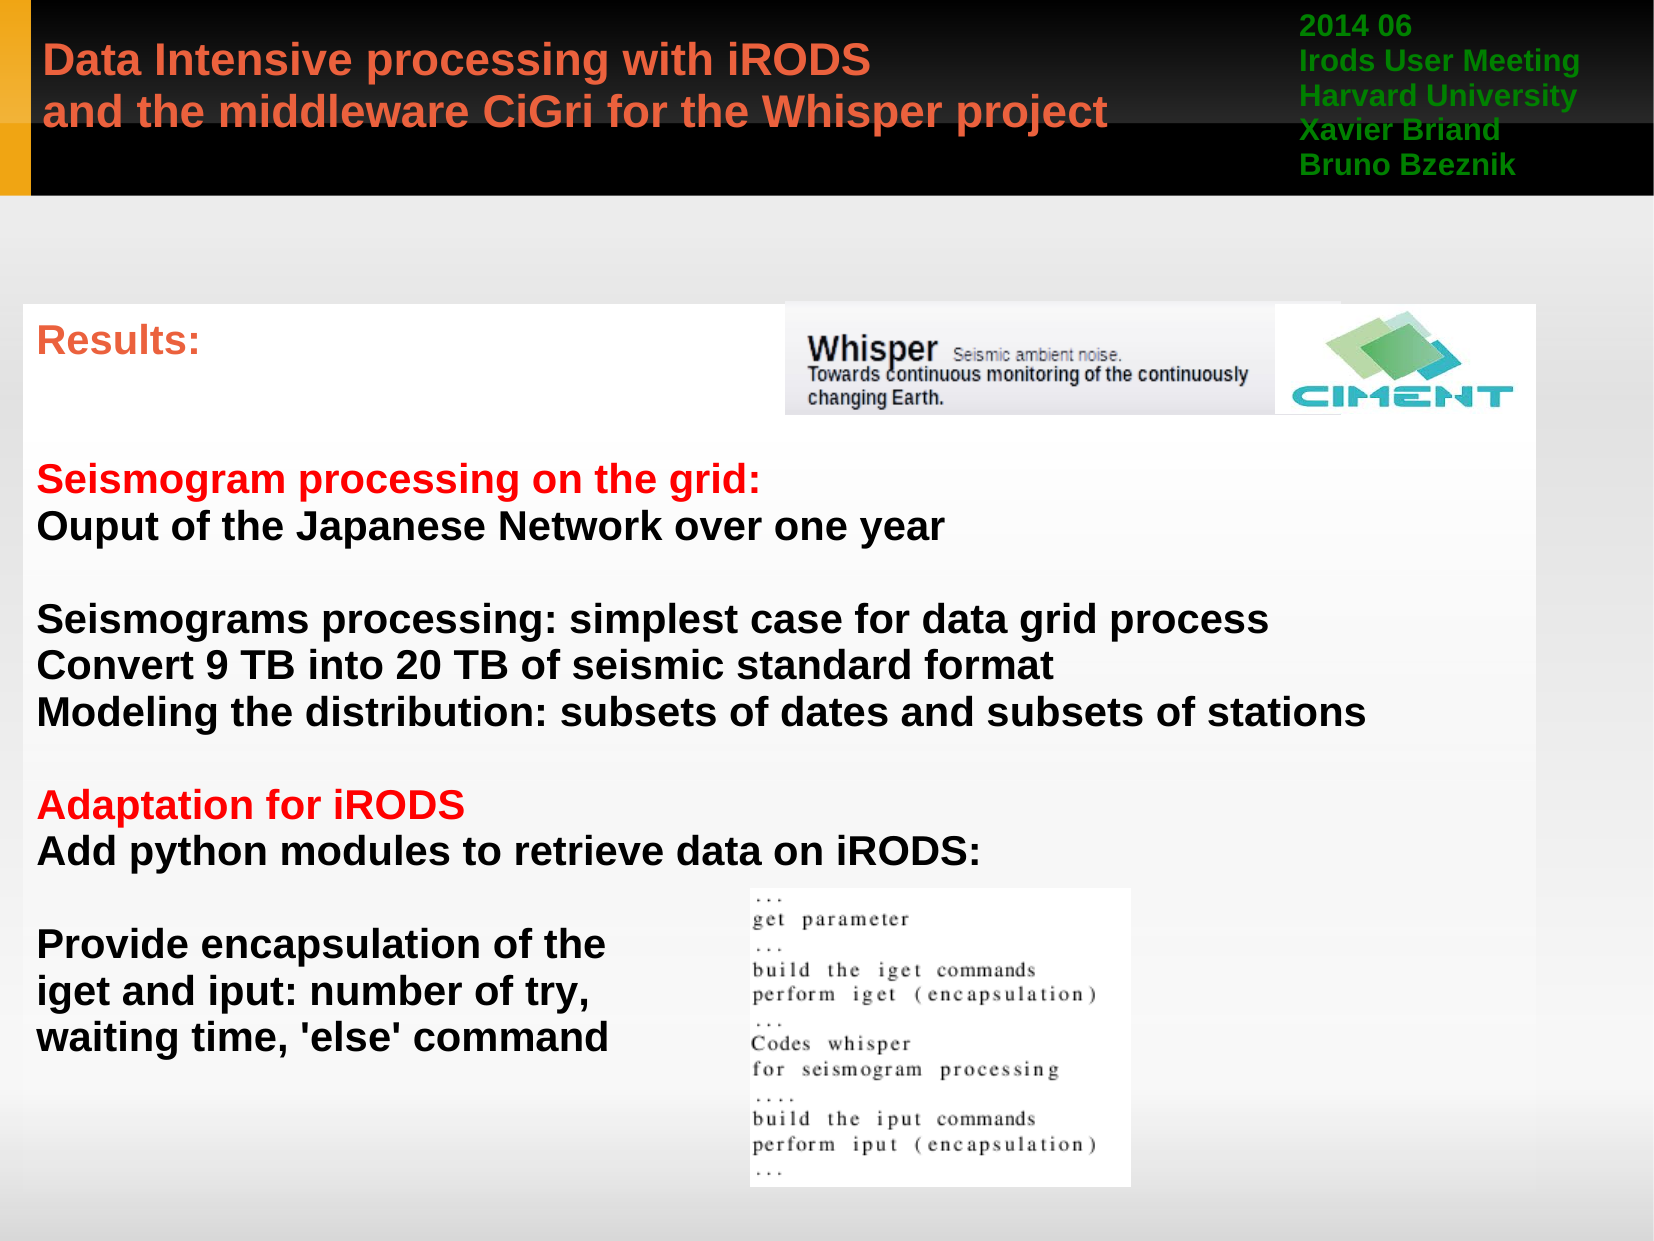

2014 06
Irods User Meeting
Harvard University
Xavier Briand
Bruno Bzeznik
 Data Intensive processing with iRODS
 and the middleware CiGri for the Whisper project
# Results:
Seismogram processing on the grid:
Ouput of the Japanese Network over one year
Seismograms processing: simplest case for data grid process
Convert 9 TB into 20 TB of seismic standard format
Modeling the distribution: subsets of dates and subsets of stations
Adaptation for iRODS
Add python modules to retrieve data on iRODS:
Provide encapsulation of the
iget and iput: number of try,
waiting time, 'else' command